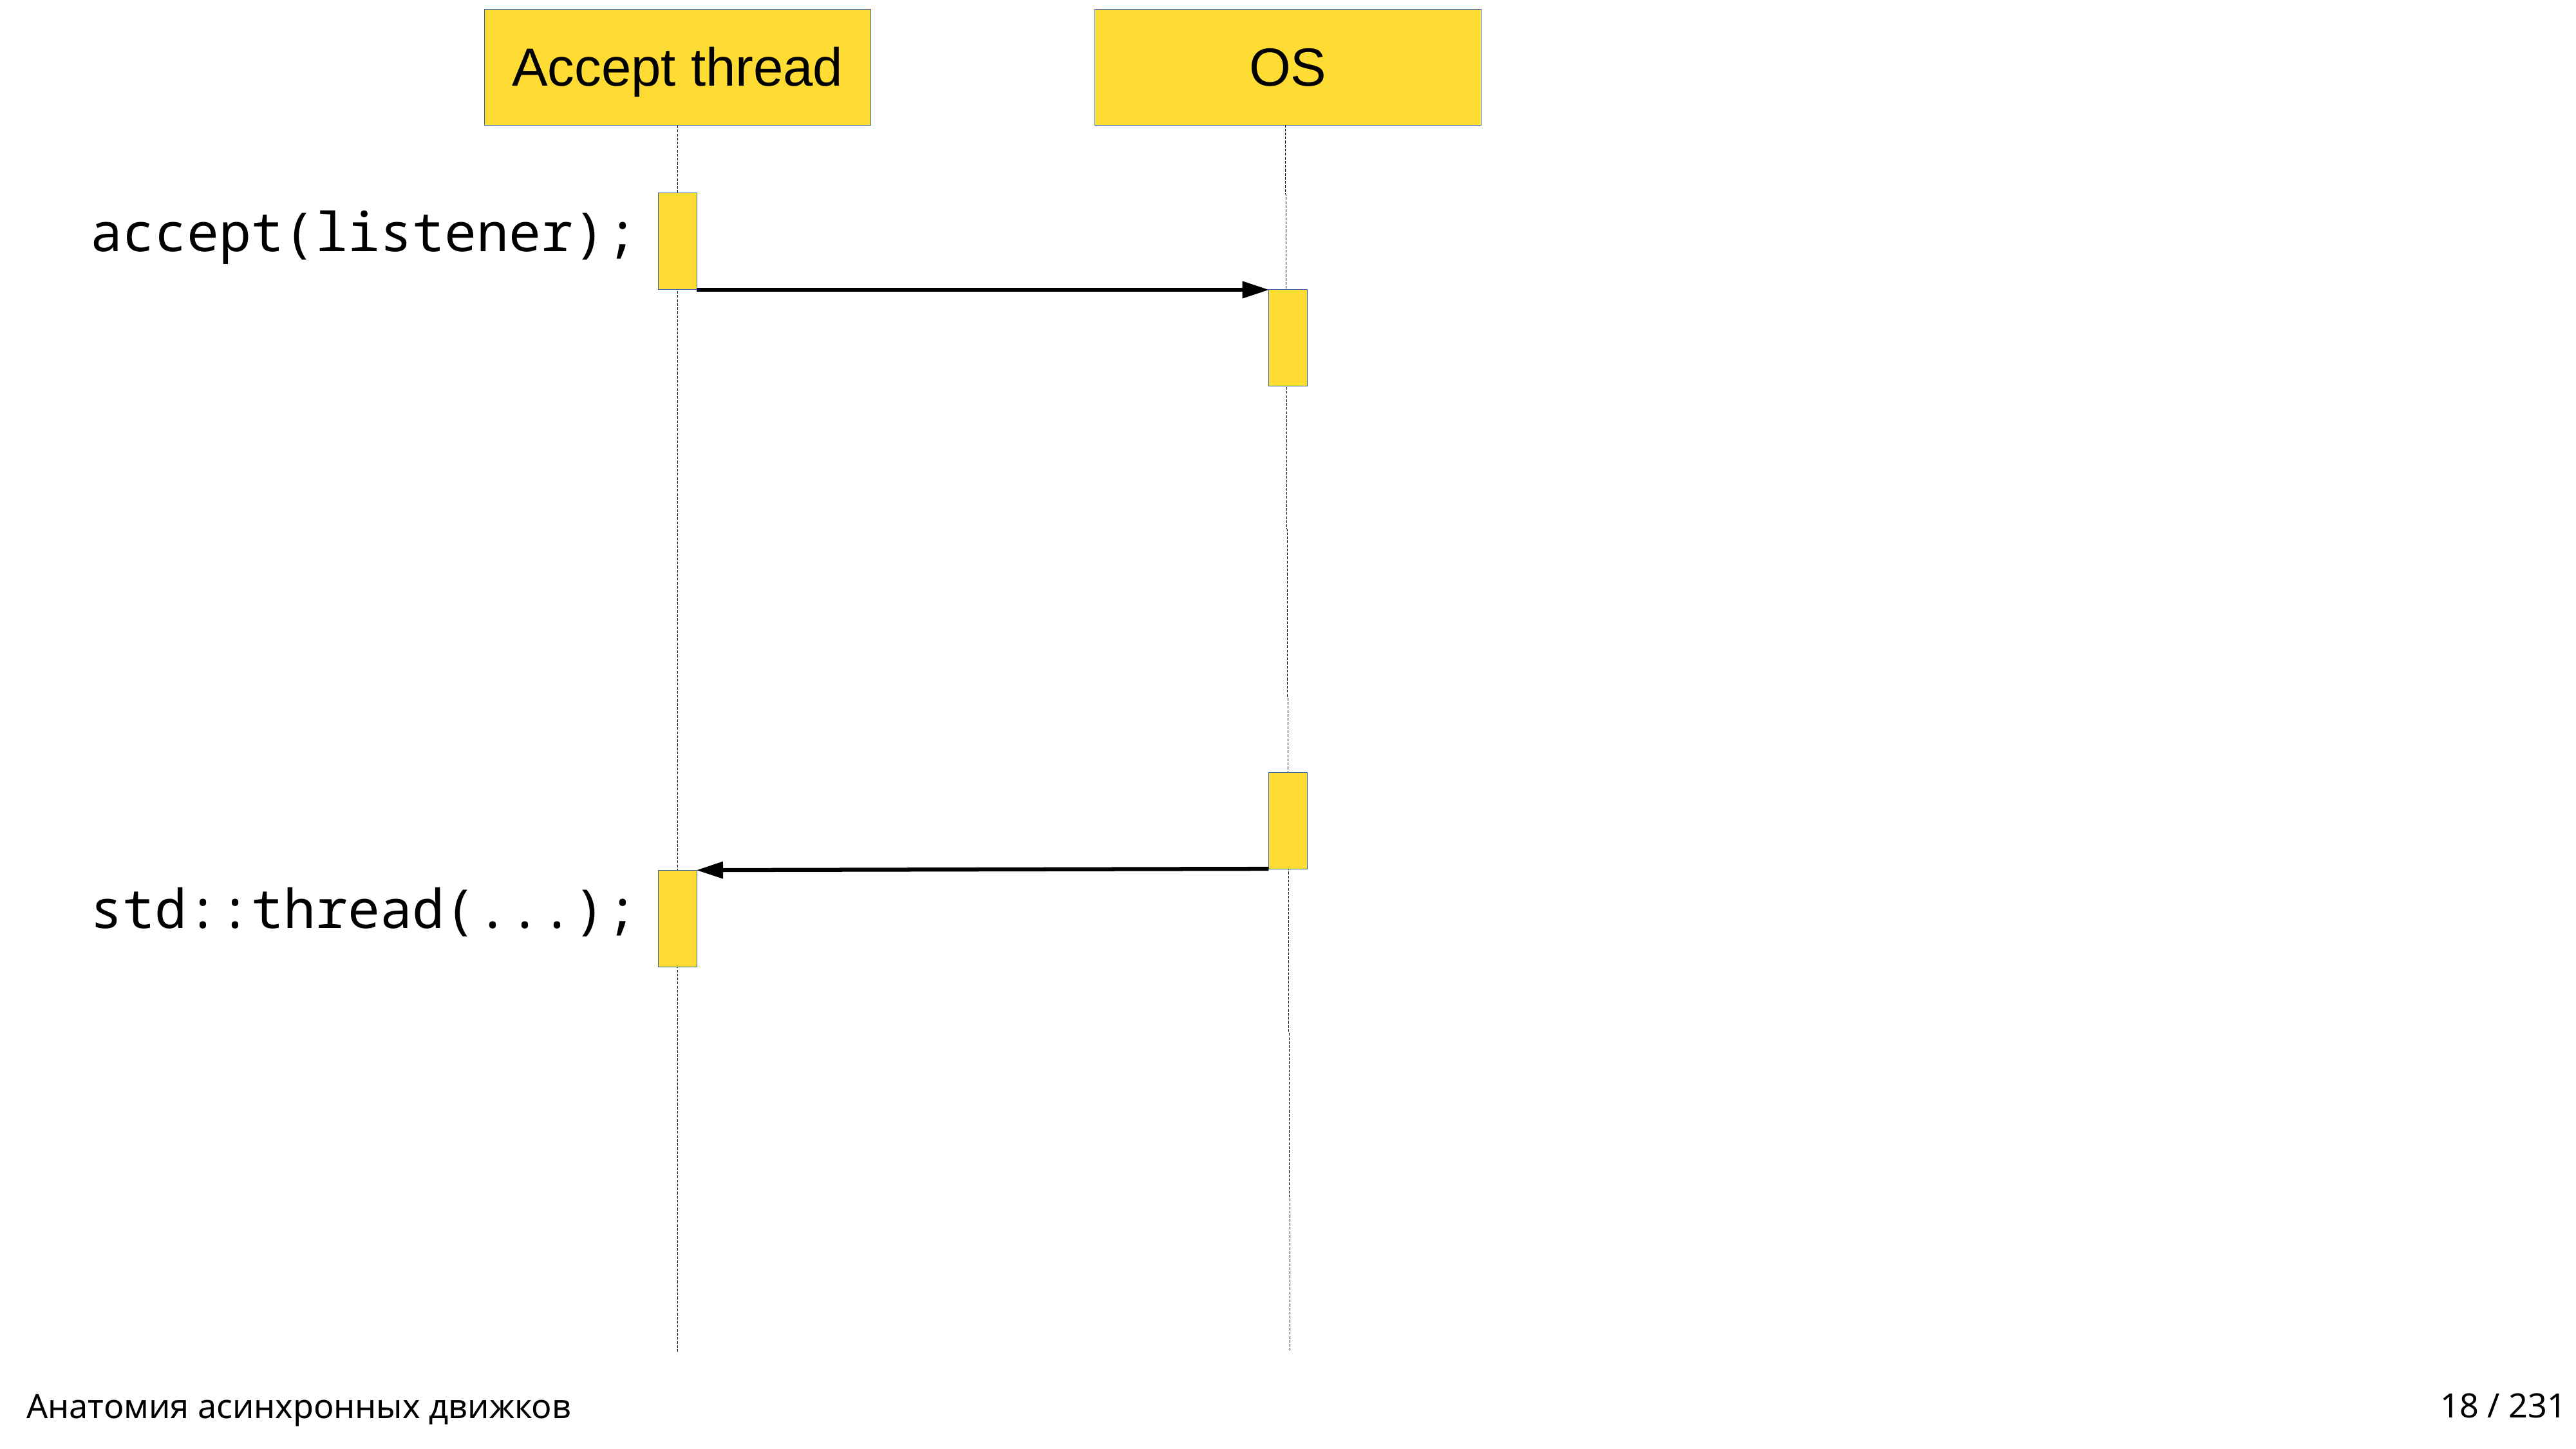

Accept thread
OS
accept(listener);
std::thread(...);
# Анатомия асинхронных движков